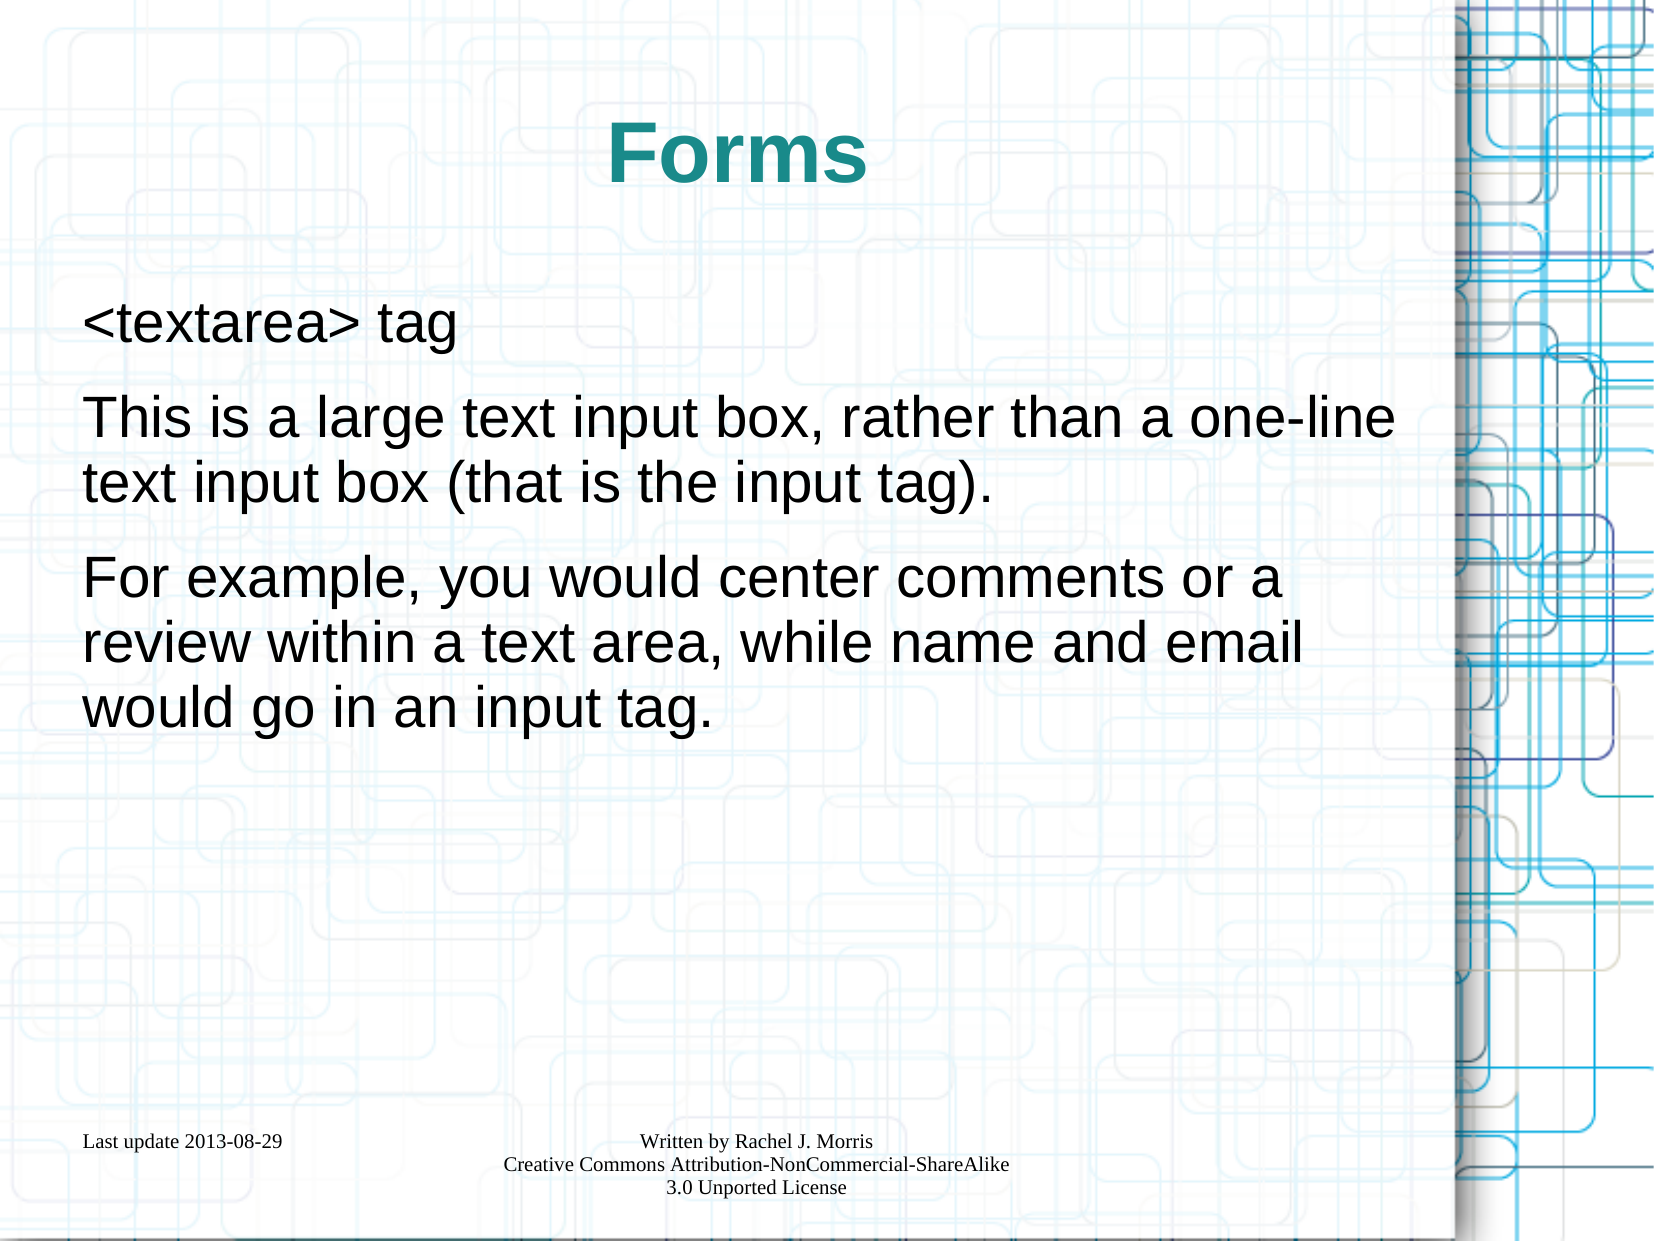

# Forms
<textarea> tag
This is a large text input box, rather than a one-line text input box (that is the input tag).
For example, you would center comments or a review within a text area, while name and email would go in an input tag.